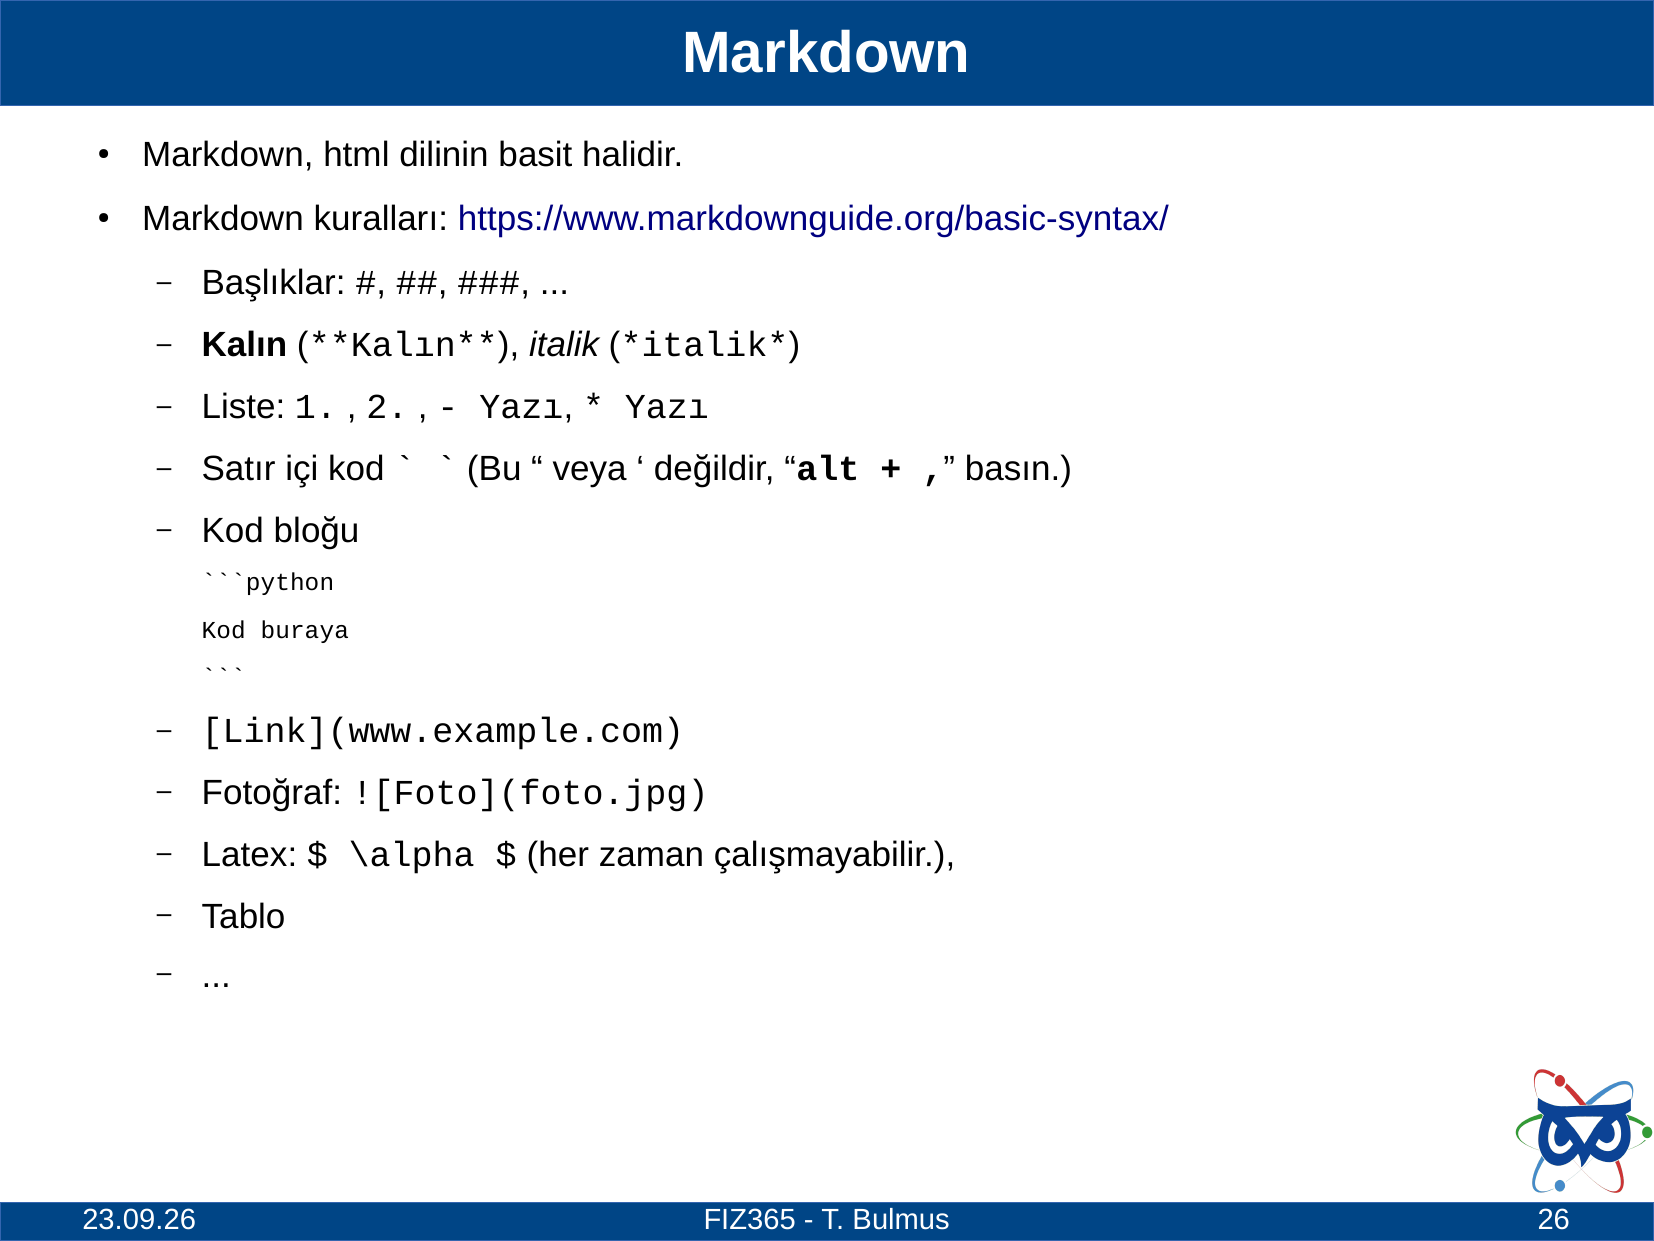

# Markdown
Markdown, html dilinin basit halidir.
Markdown kuralları: https://www.markdownguide.org/basic-syntax/
Başlıklar: #, ##, ###, ...
Kalın (**Kalın**), italik (*italik*)
Liste: 1. , 2. , - Yazı, * Yazı
Satır içi kod ` ` (Bu “ veya ‘ değildir, “alt + ,” basın.)
Kod bloğu
```python
Kod buraya
```
[Link](www.example.com)
Fotoğraf:
Latex: $ \alpha $ (her zaman çalışmayabilir.),
Tablo
...
FIZ365 - T. Bulmus
26